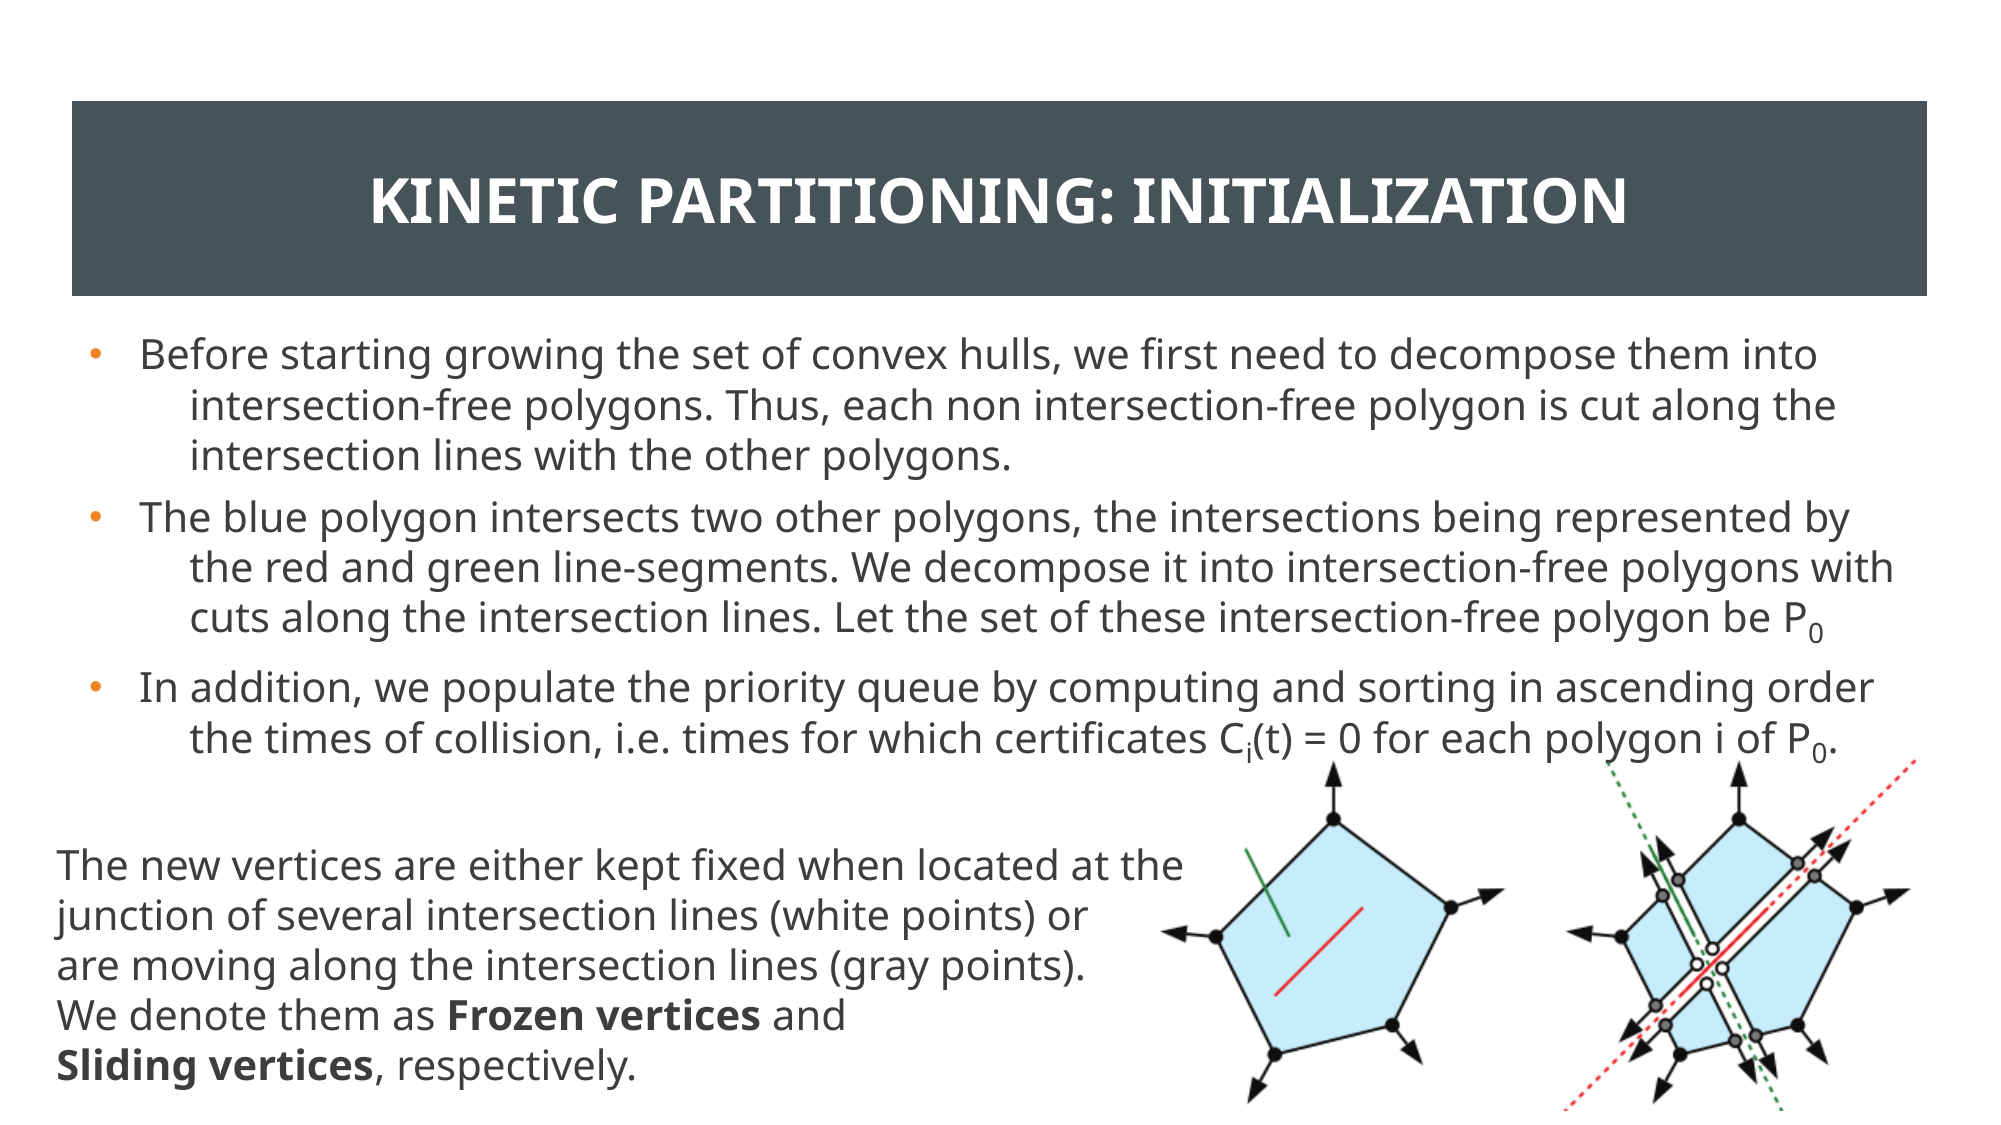

# KINETIC PARTITIONING: INITIALIZATION
Before starting growing the set of convex hulls, we first need to decompose them into intersection-free polygons. Thus, each non intersection-free polygon is cut along the intersection lines with the other polygons.
The blue polygon intersects two other polygons, the intersections being represented by the red and green line-segments. We decompose it into intersection-free polygons with cuts along the intersection lines. Let the set of these intersection-free polygon be P0
In addition, we populate the priority queue by computing and sorting in ascending order the times of collision, i.e. times for which certificates Ci(t) = 0 for each polygon i of P0.
The new vertices are either kept fixed when located at the junction of several intersection lines (white points) or are moving along the intersection lines (gray points). We denote them as Frozen vertices and Sliding vertices, respectively.